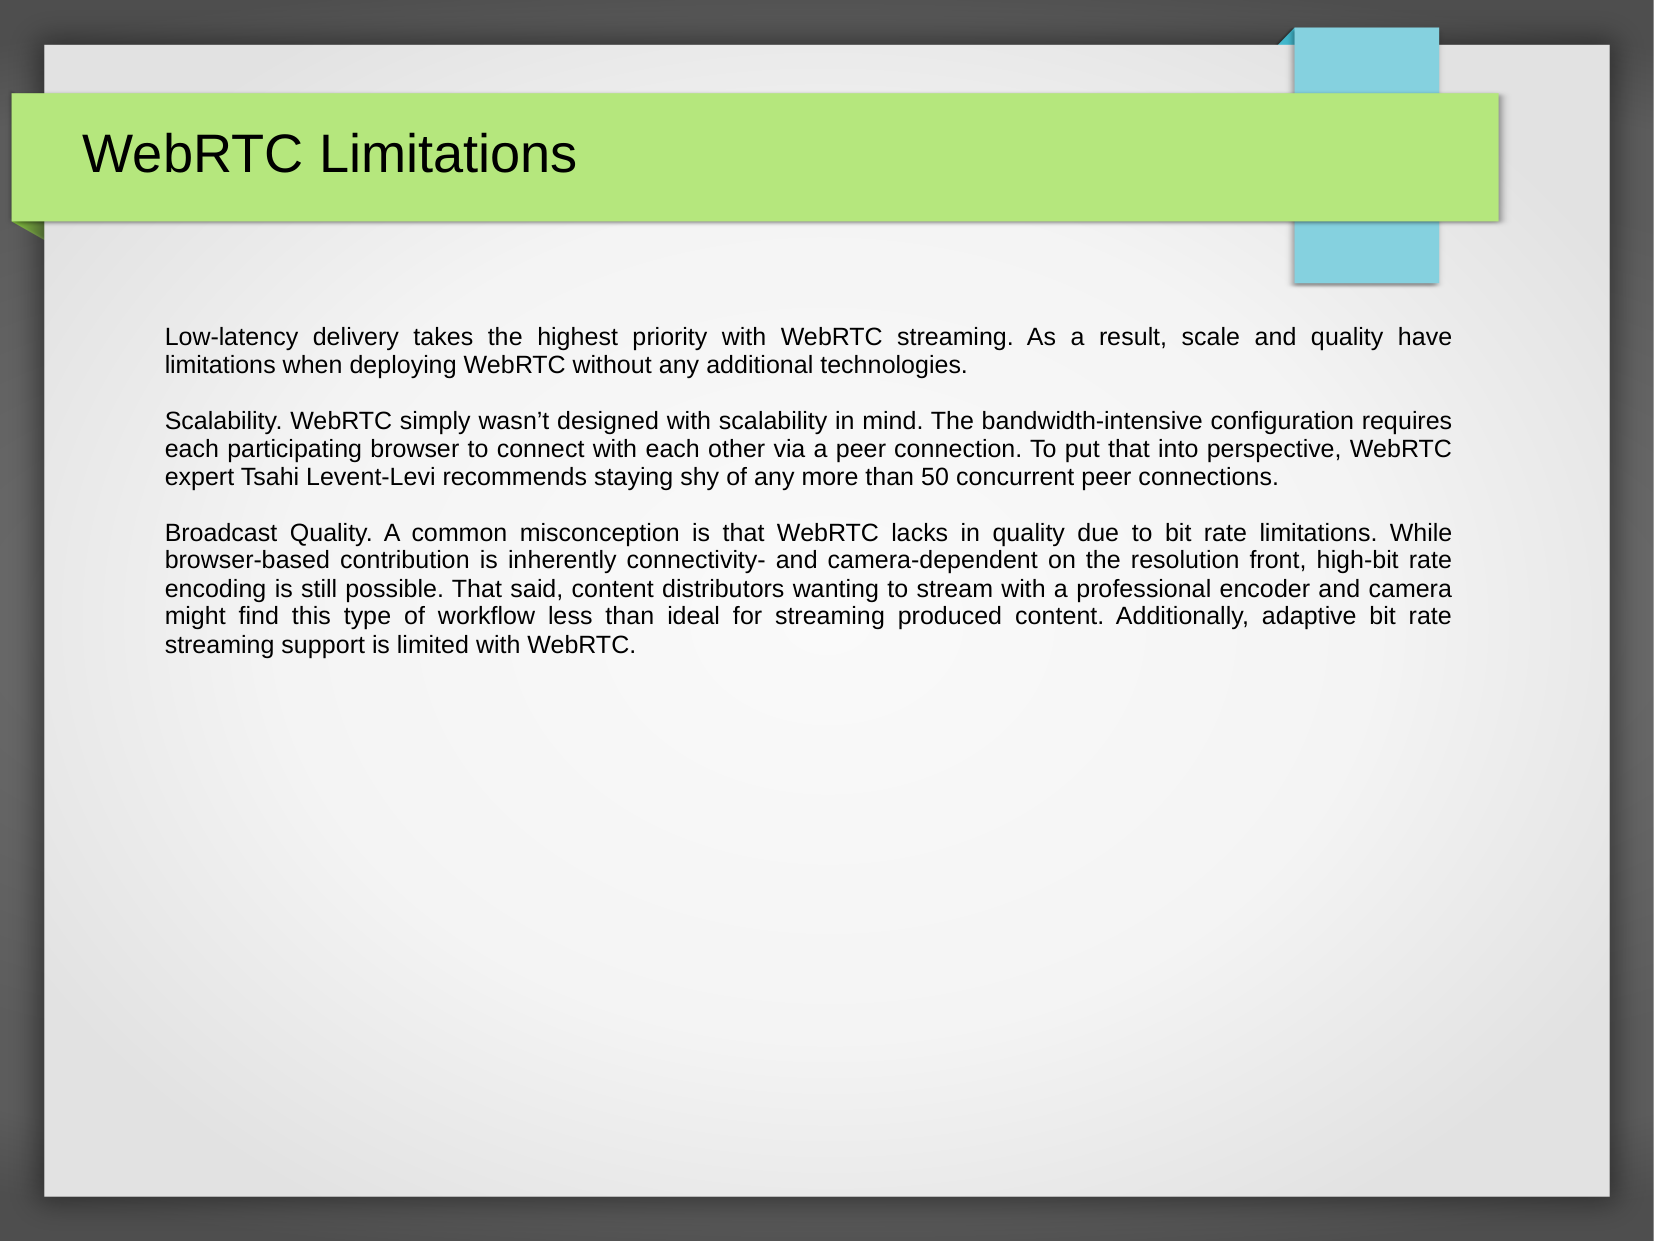

# WebRTC Limitations
Low-latency delivery takes the highest priority with WebRTC streaming. As a result, scale and quality have limitations when deploying WebRTC without any additional technologies.
Scalability. WebRTC simply wasn’t designed with scalability in mind. The bandwidth-intensive configuration requires each participating browser to connect with each other via a peer connection. To put that into perspective, WebRTC expert Tsahi Levent-Levi recommends staying shy of any more than 50 concurrent peer connections.
Broadcast Quality. A common misconception is that WebRTC lacks in quality due to bit rate limitations. While browser-based contribution is inherently connectivity- and camera-dependent on the resolution front, high-bit rate encoding is still possible. That said, content distributors wanting to stream with a professional encoder and camera might find this type of workflow less than ideal for streaming produced content. Additionally, adaptive bit rate streaming support is limited with WebRTC.